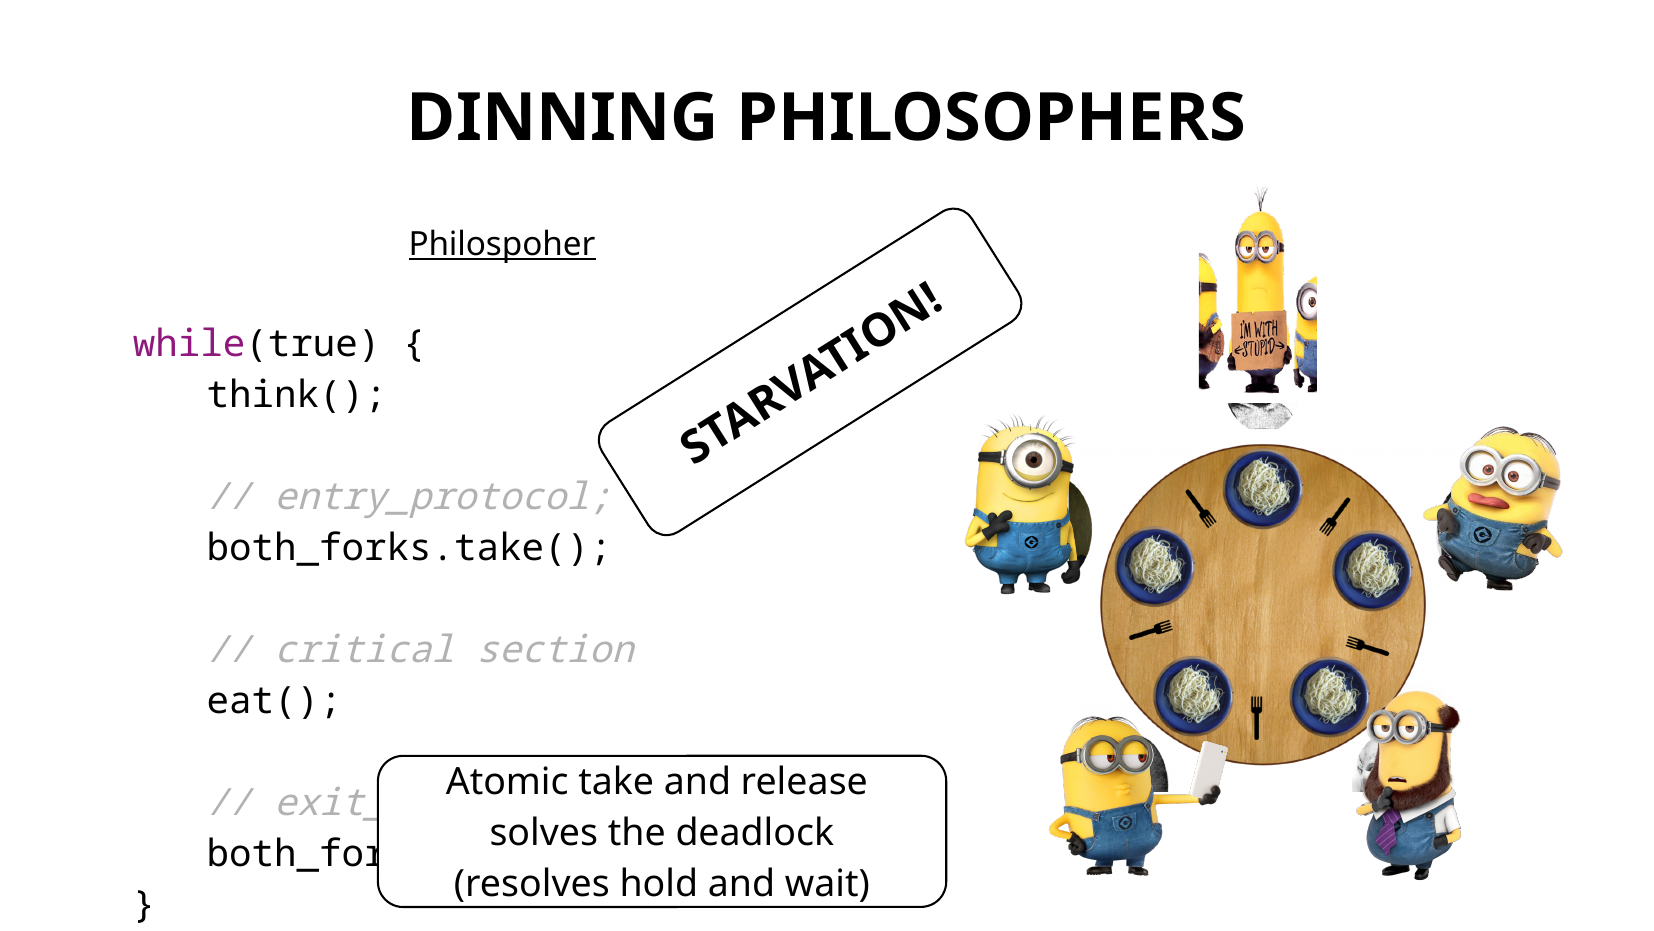

# DINNING PHILOSOPHERS
Philospoher
while(true) {
	think();
	// entry_protocol;
	both_forks.take();
	// critical section
	eat();
	// exit_protocol;
	both_fork.release();
}
STARVATION!
Atomic take and release
solves the deadlock
(resolves hold and wait)